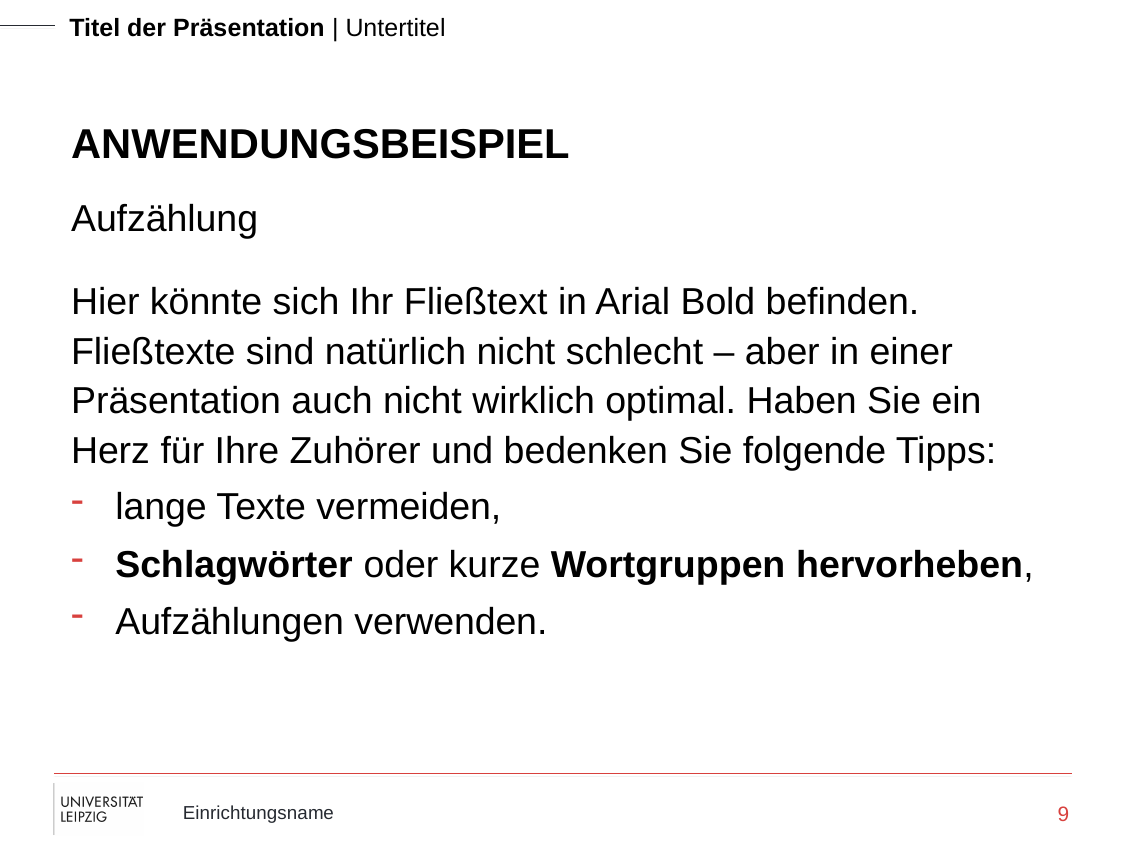

# Anwendungsbeispiel
Aufzählung
Hier könnte sich Ihr Fließtext in Arial Bold befinden. Fließtexte sind natürlich nicht schlecht – aber in einer Präsentation auch nicht wirklich optimal. Haben Sie ein Herz für Ihre Zuhörer und bedenken Sie folgende Tipps:
lange Texte vermeiden,
Schlagwörter oder kurze Wortgruppen hervorheben,
Aufzählungen verwenden.